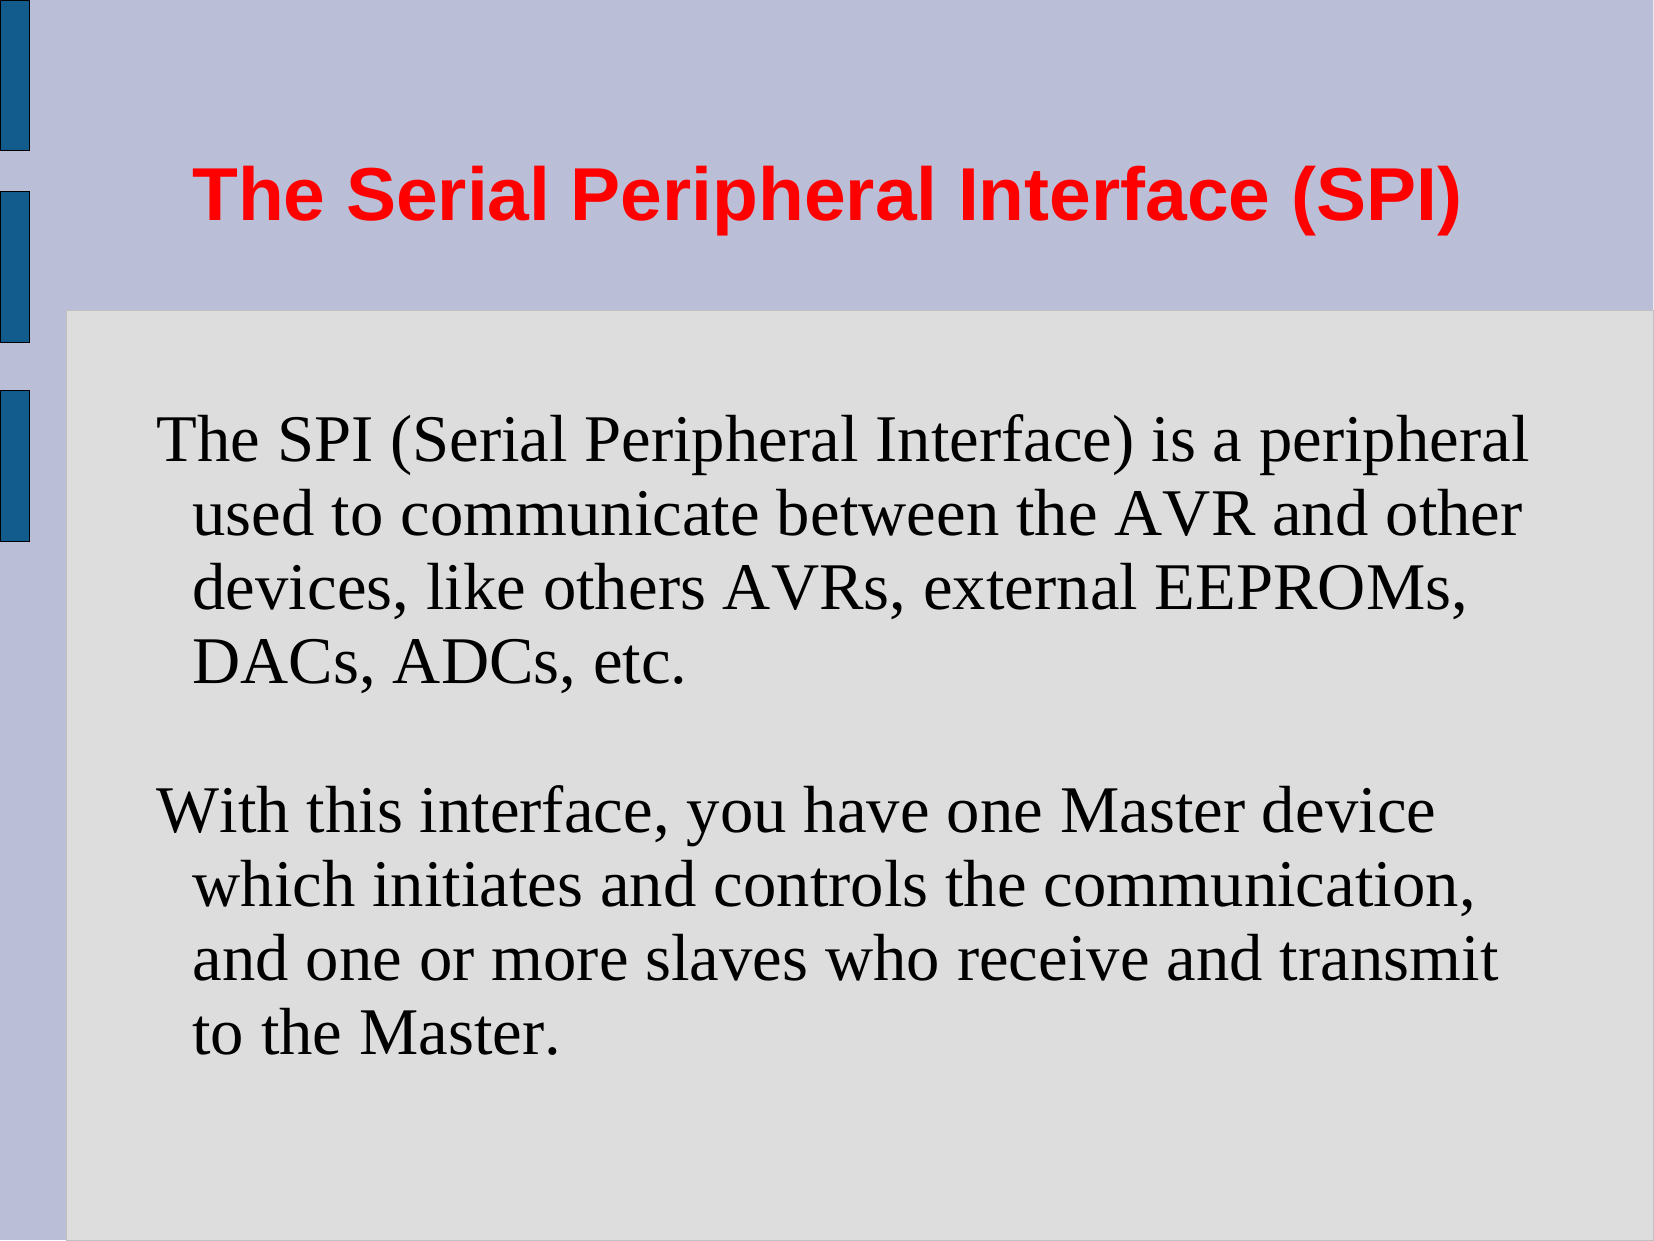

# The Serial Peripheral Interface (SPI)
The SPI (Serial Peripheral Interface) is a peripheral used to communicate between the AVR and other devices, like others AVRs, external EEPROMs, DACs, ADCs, etc.
With this interface, you have one Master device which initiates and controls the communication, and one or more slaves who receive and transmit to the Master.